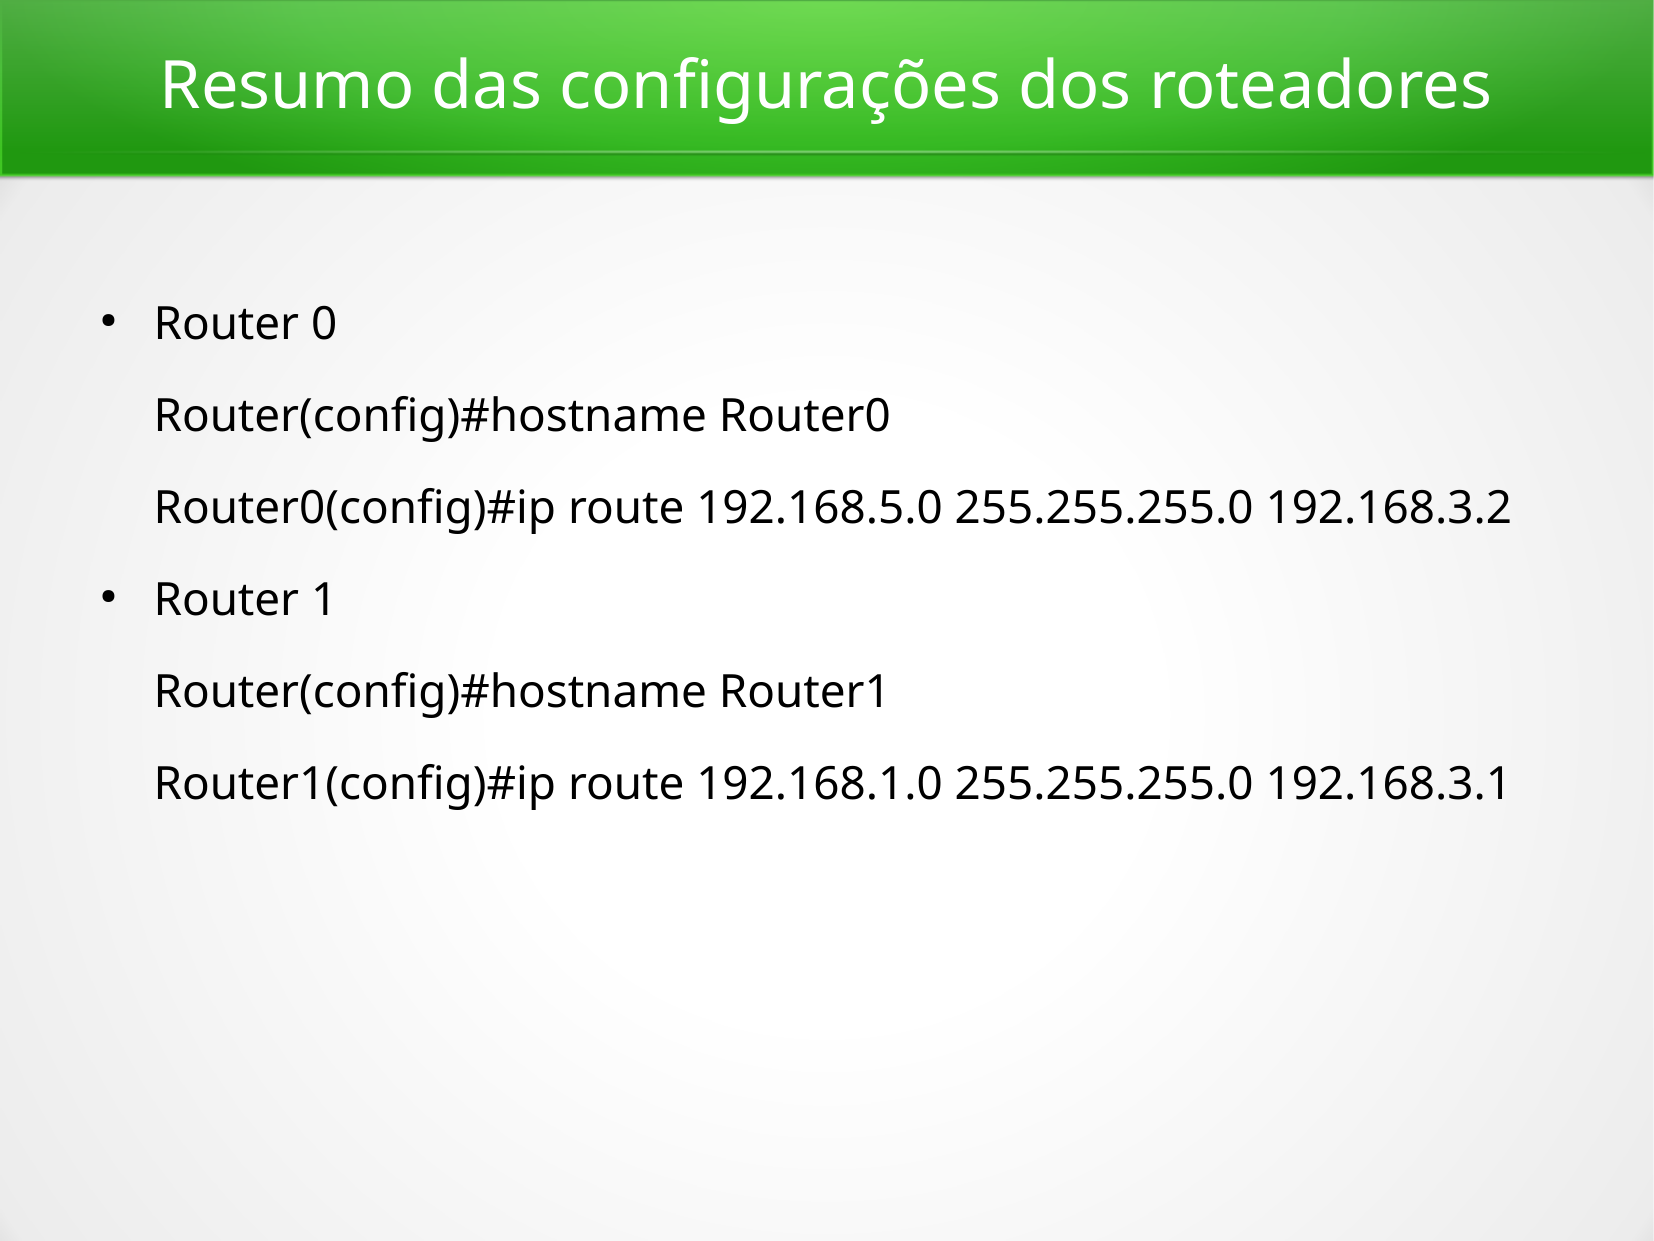

# Resumo das configurações dos roteadores
Router 0
Router(config)#hostname Router0
Router0(config)#ip route 192.168.5.0 255.255.255.0 192.168.3.2
Router 1
Router(config)#hostname Router1
Router1(config)#ip route 192.168.1.0 255.255.255.0 192.168.3.1